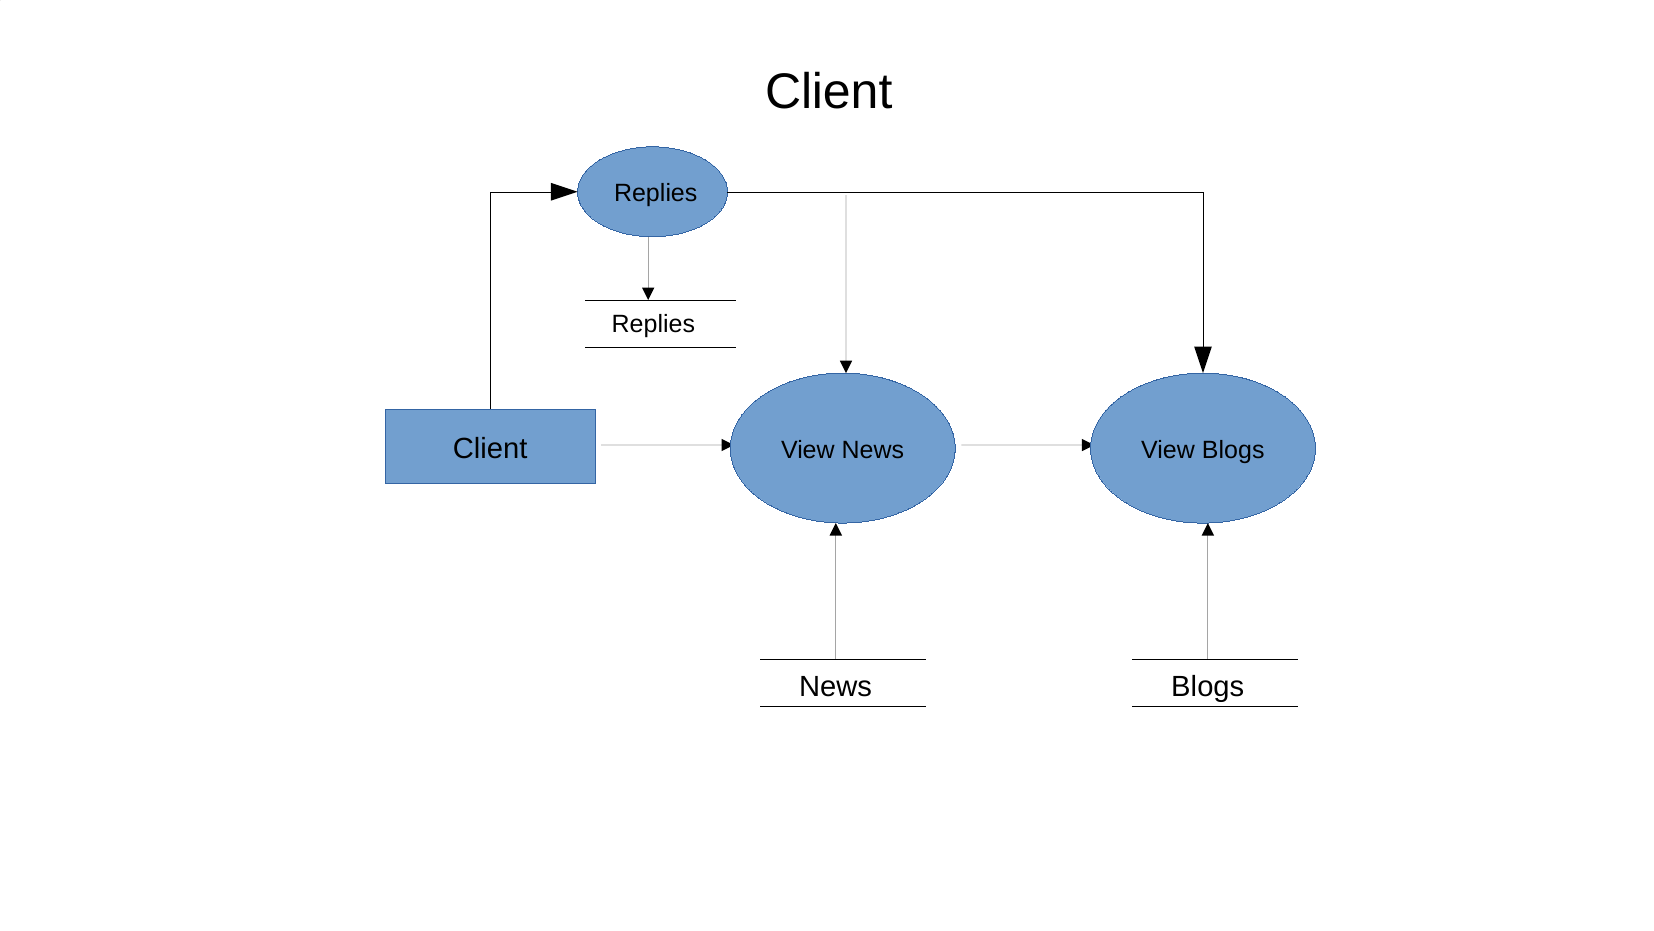

Client
Replies
Replies
View News
View Blogs
Client
News
Blogs